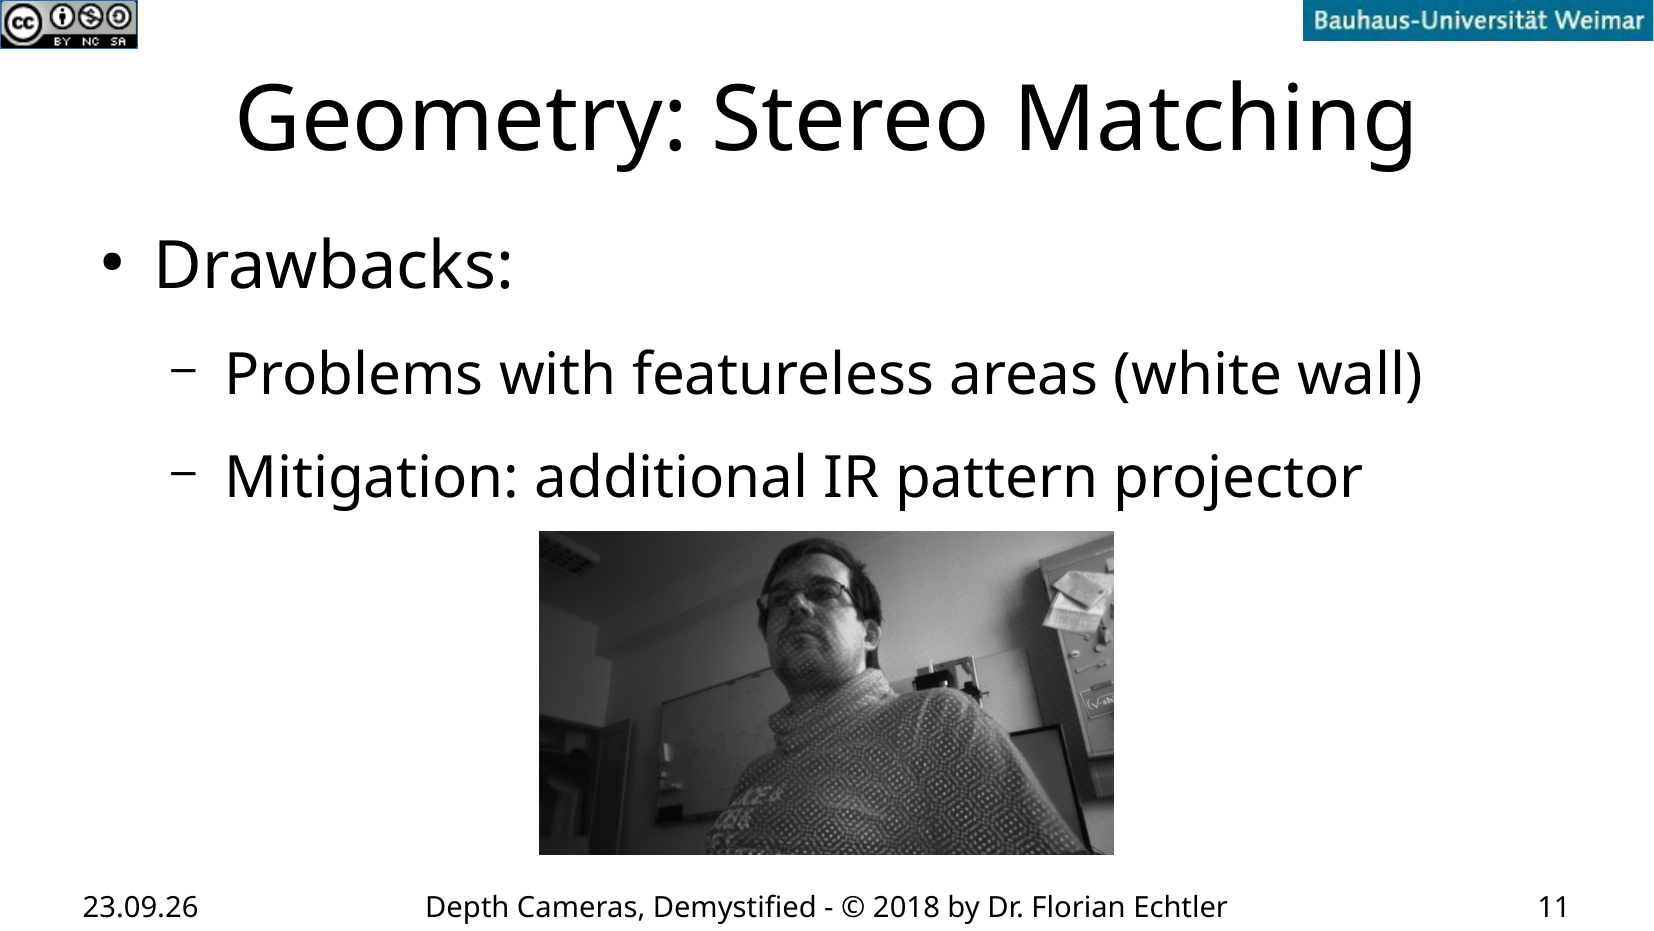

# Geometry: Stereo Matching
Drawbacks:
Problems with featureless areas (white wall)
Mitigation: additional IR pattern projector
Depth Cameras, Demystified - © 2018 by Dr. Florian Echtler
11